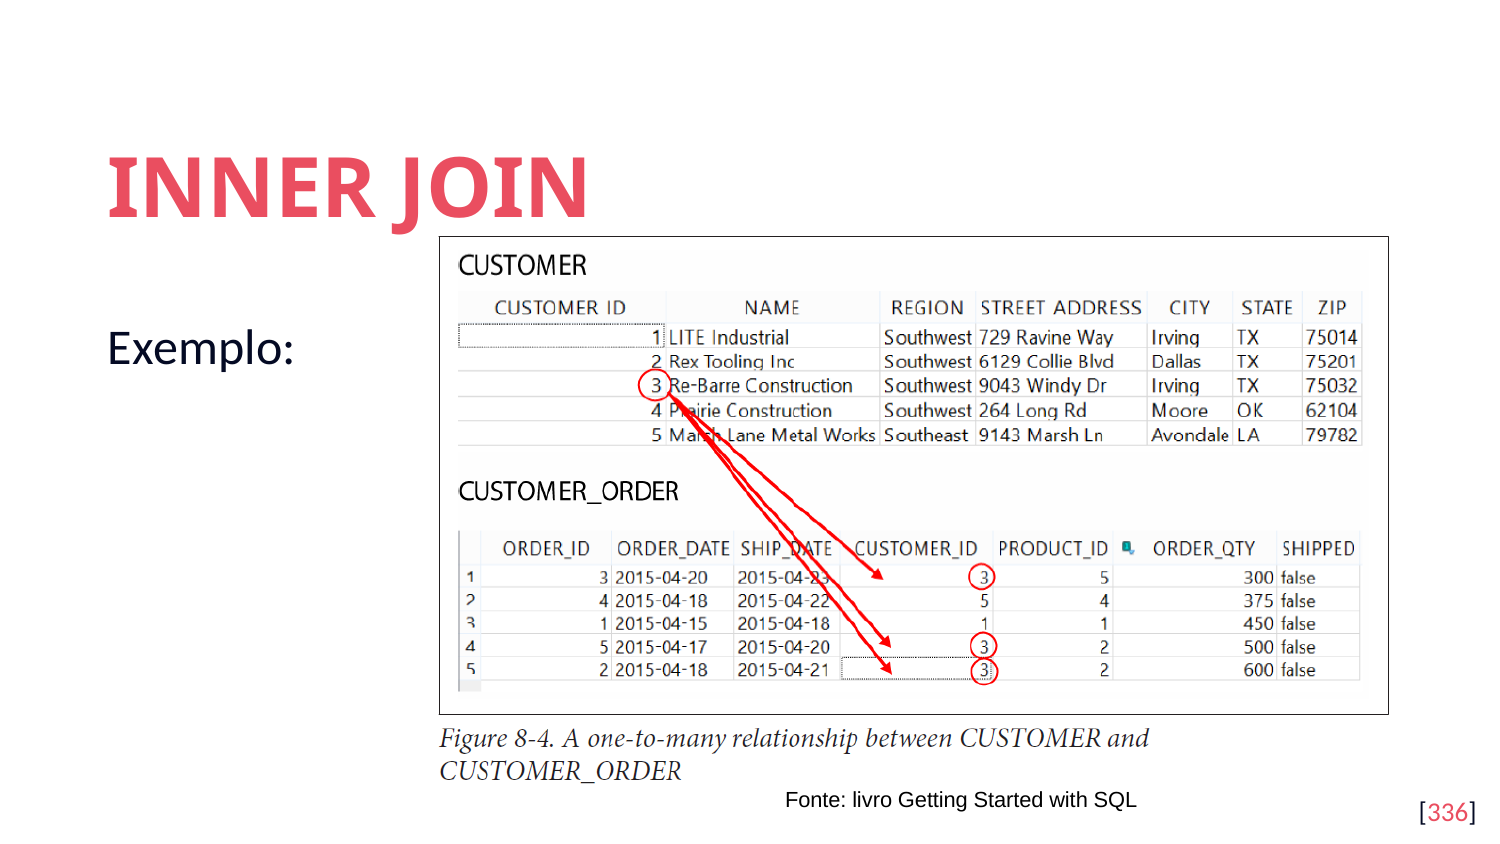

INNER JOIN
Exemplo:
Fonte: livro Getting Started with SQL